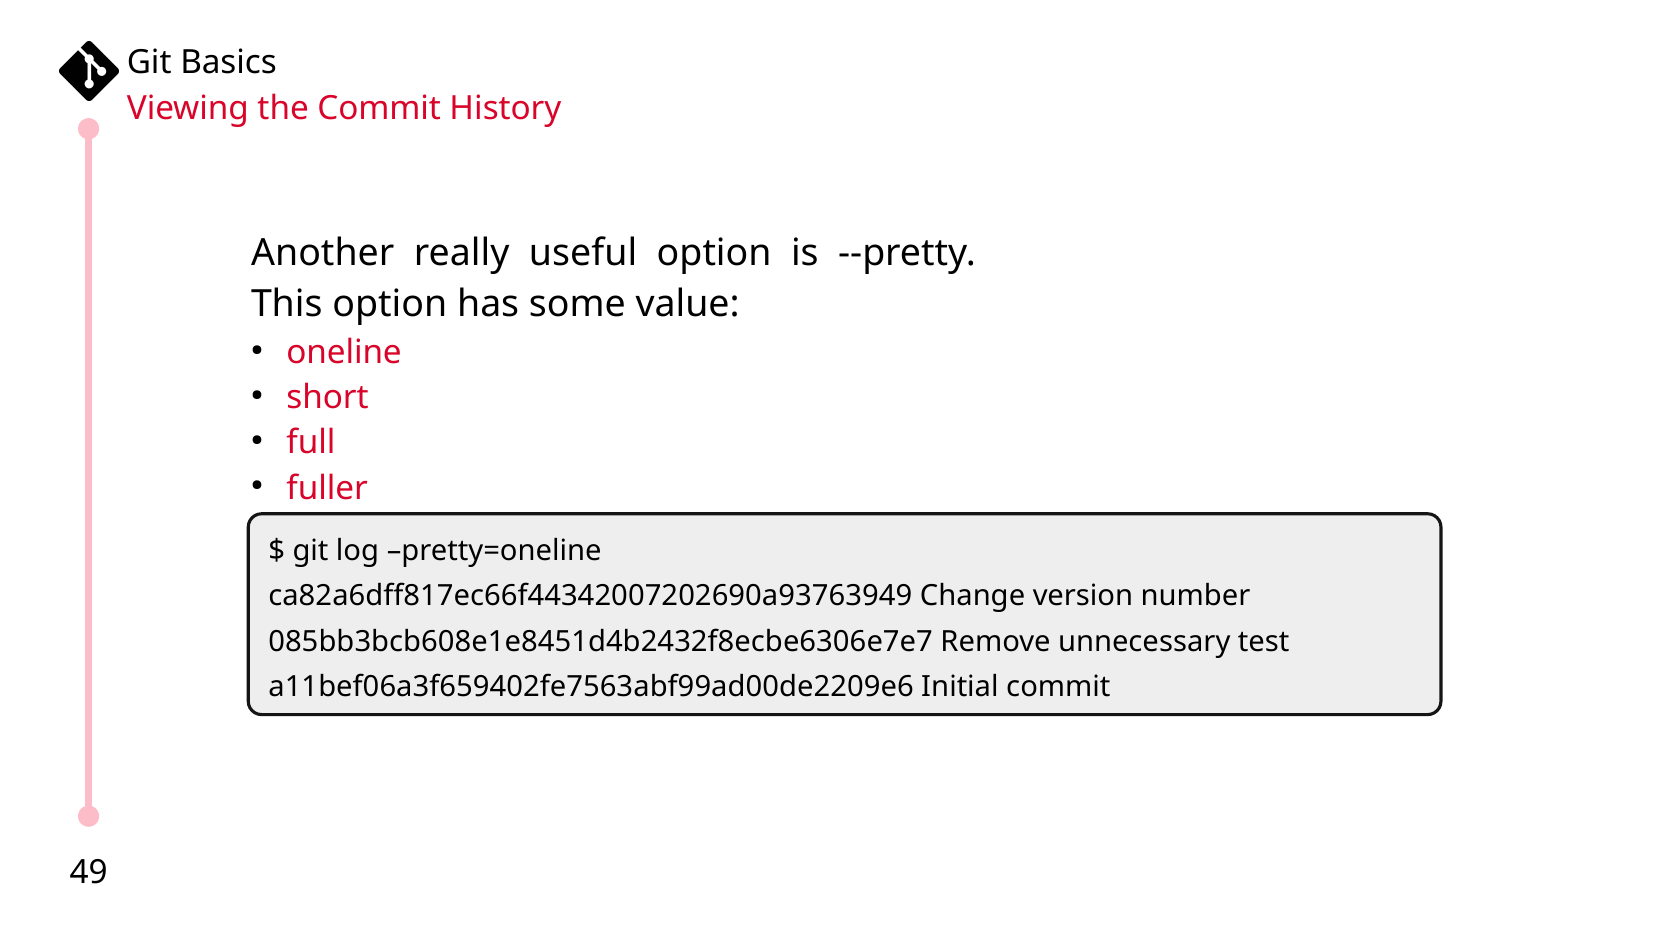

Git Basics
Viewing the Commit History
Another really useful option is --pretty.
This option has some value:
oneline
short
full
fuller
$ git log –pretty=oneline
ca82a6dff817ec66f44342007202690a93763949 Change version number
085bb3bcb608e1e8451d4b2432f8ecbe6306e7e7 Remove unnecessary test
a11bef06a3f659402fe7563abf99ad00de2209e6 Initial commit
49